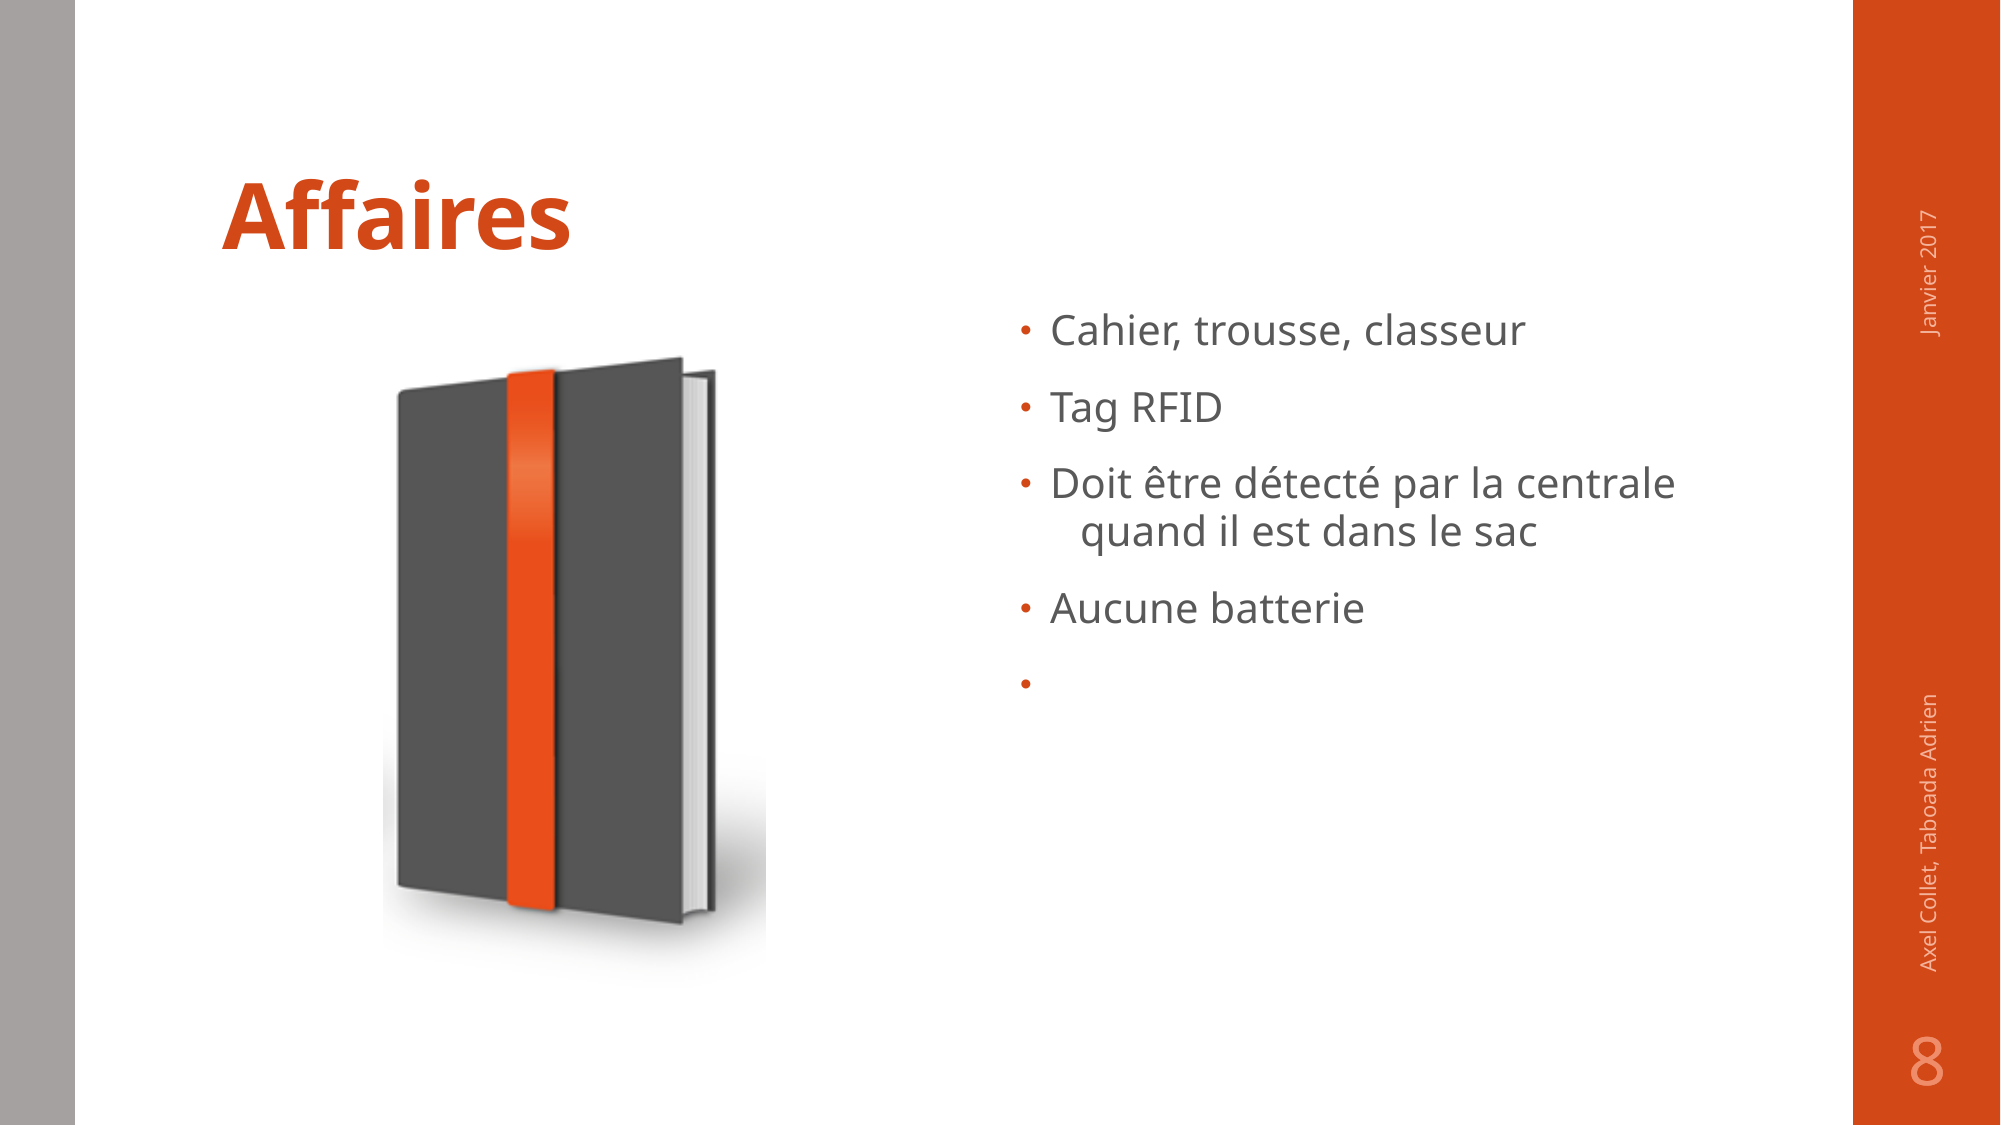

# Affaires
Janvier 2017
Cahier, trousse, classeur
Tag RFID
Doit être détecté par la centrale quand il est dans le sac
Aucune batterie
Axel Collet, Taboada Adrien